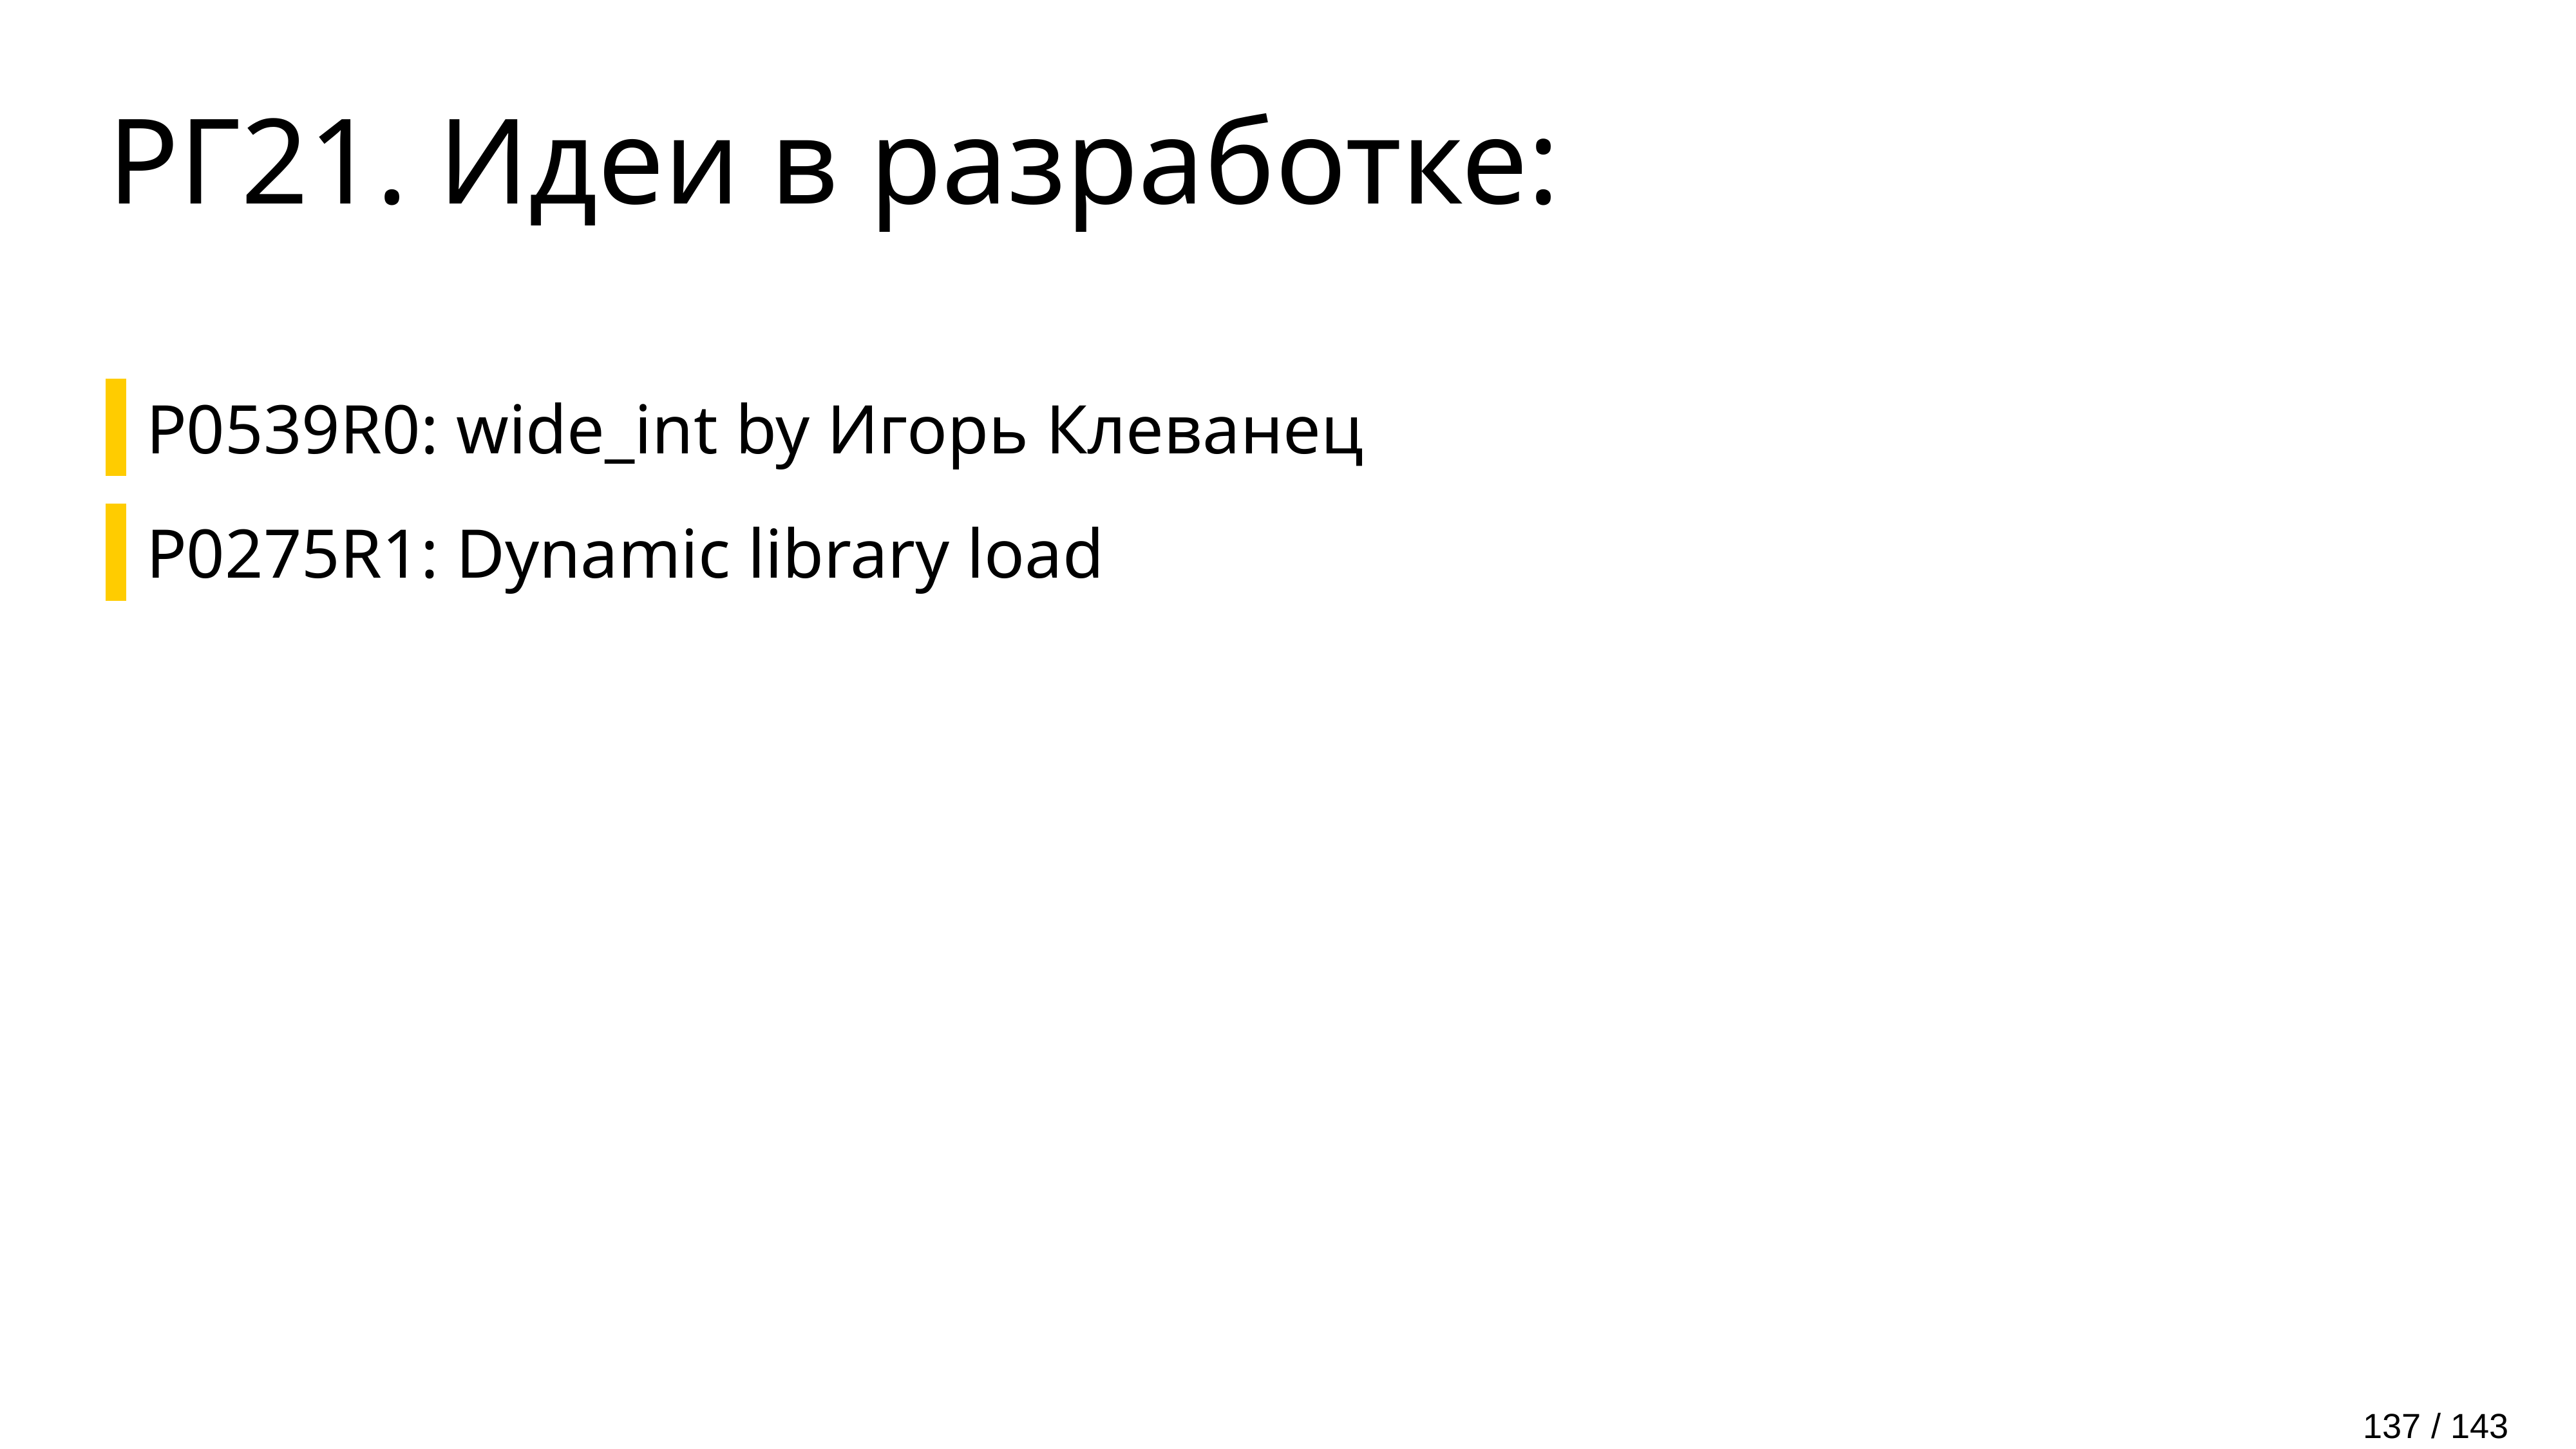

# РГ21. Идеи в разработке:
 P0539R0: wide_int by Игорь Клеванец
 P0275R1: Dynamic library load